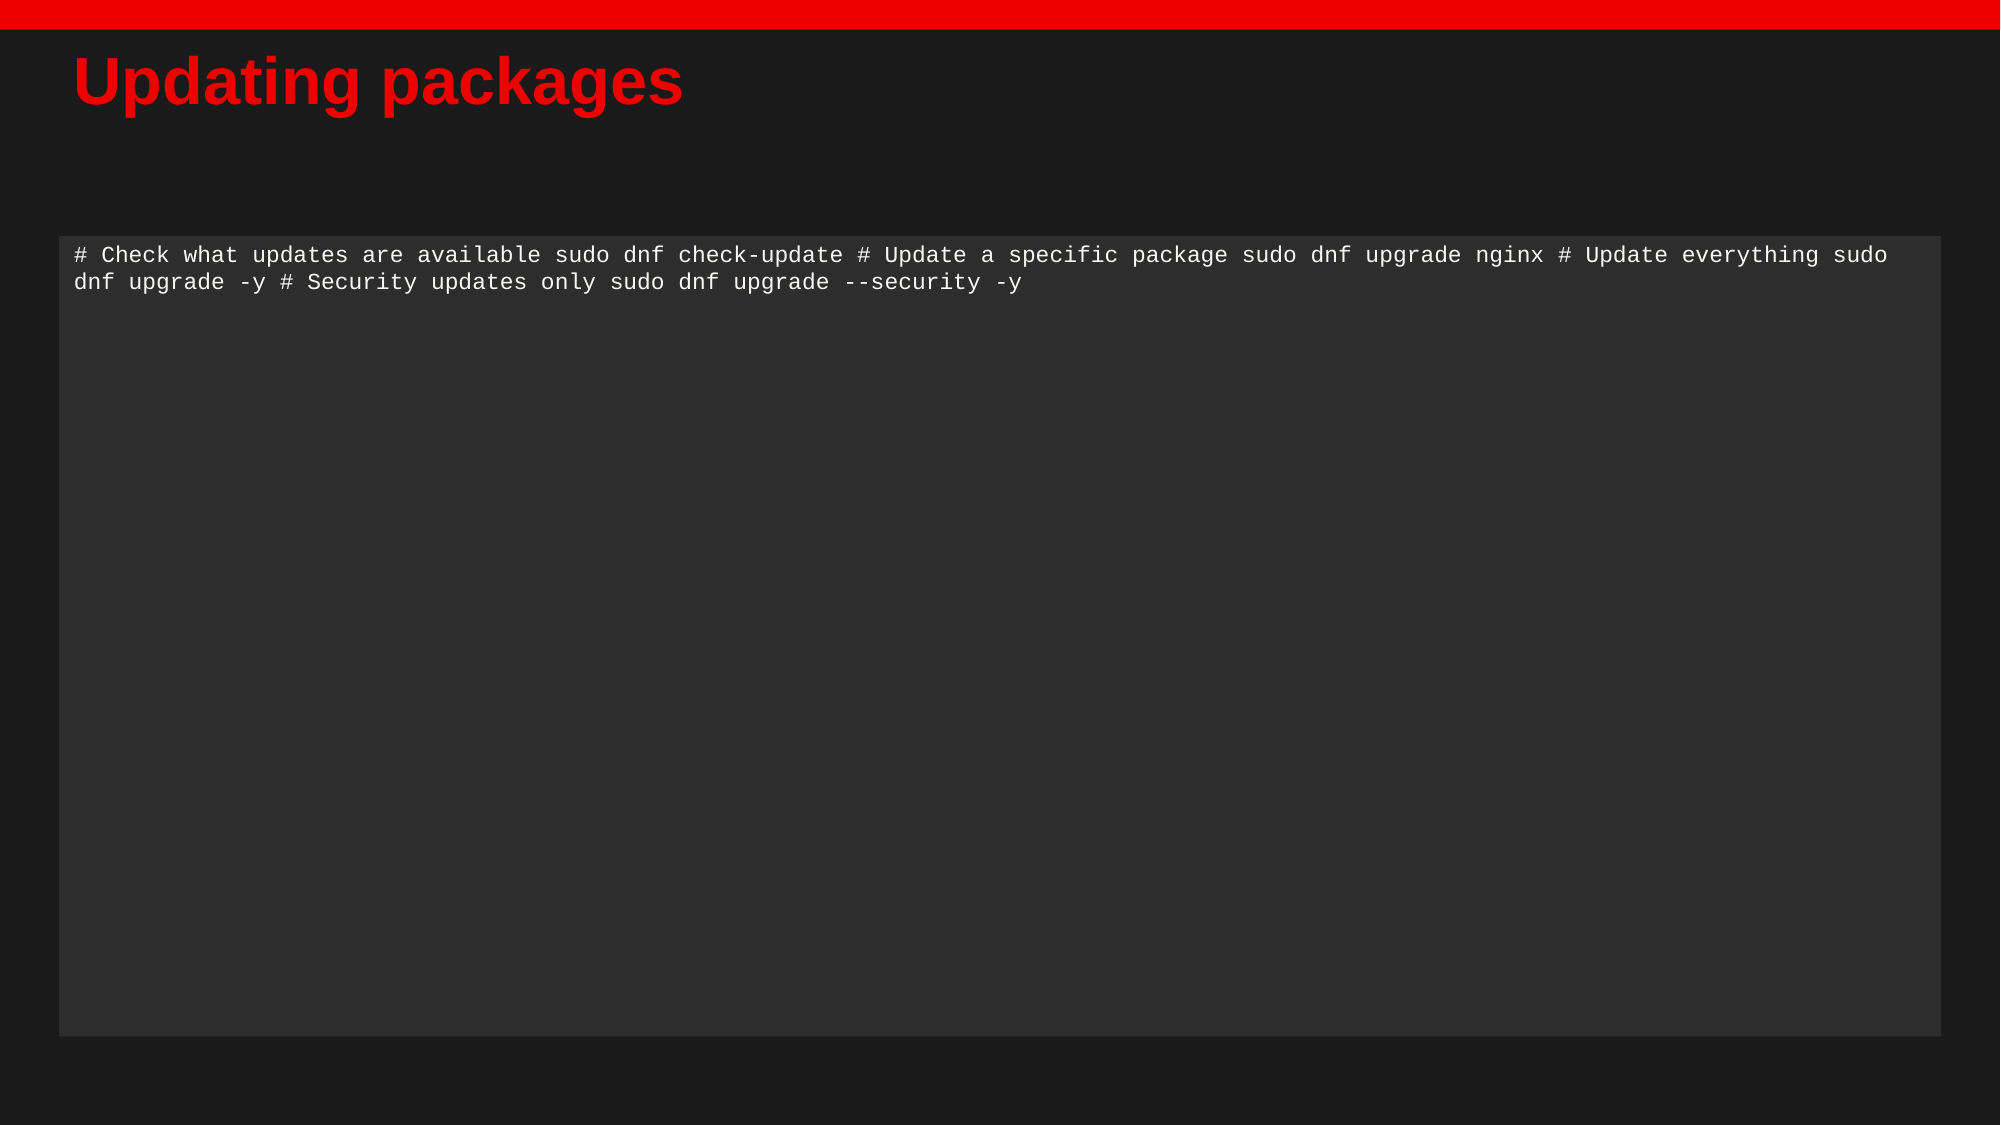

Updating packages
# Check what updates are available sudo dnf check-update # Update a specific package sudo dnf upgrade nginx # Update everything sudo dnf upgrade -y # Security updates only sudo dnf upgrade --security -y